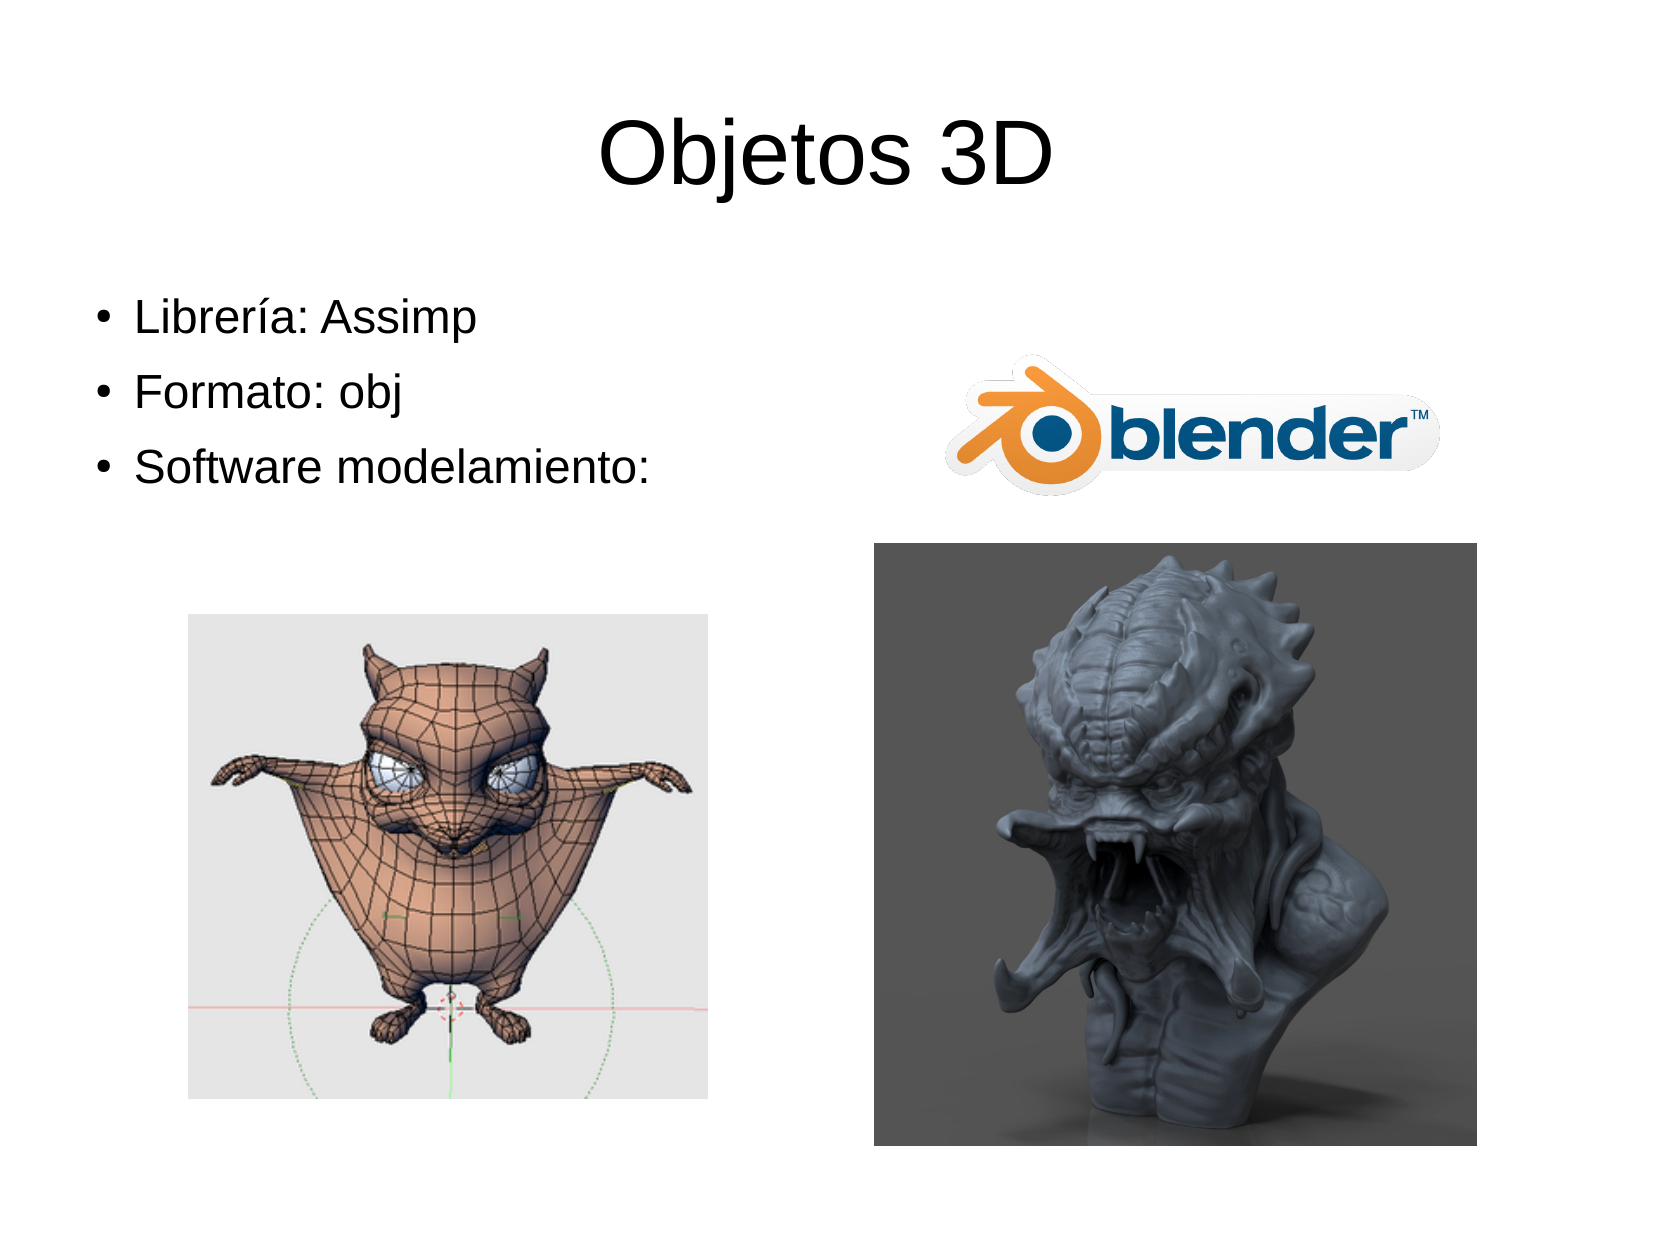

# Objetos 3D
Librería: Assimp
Formato: obj
Software modelamiento: